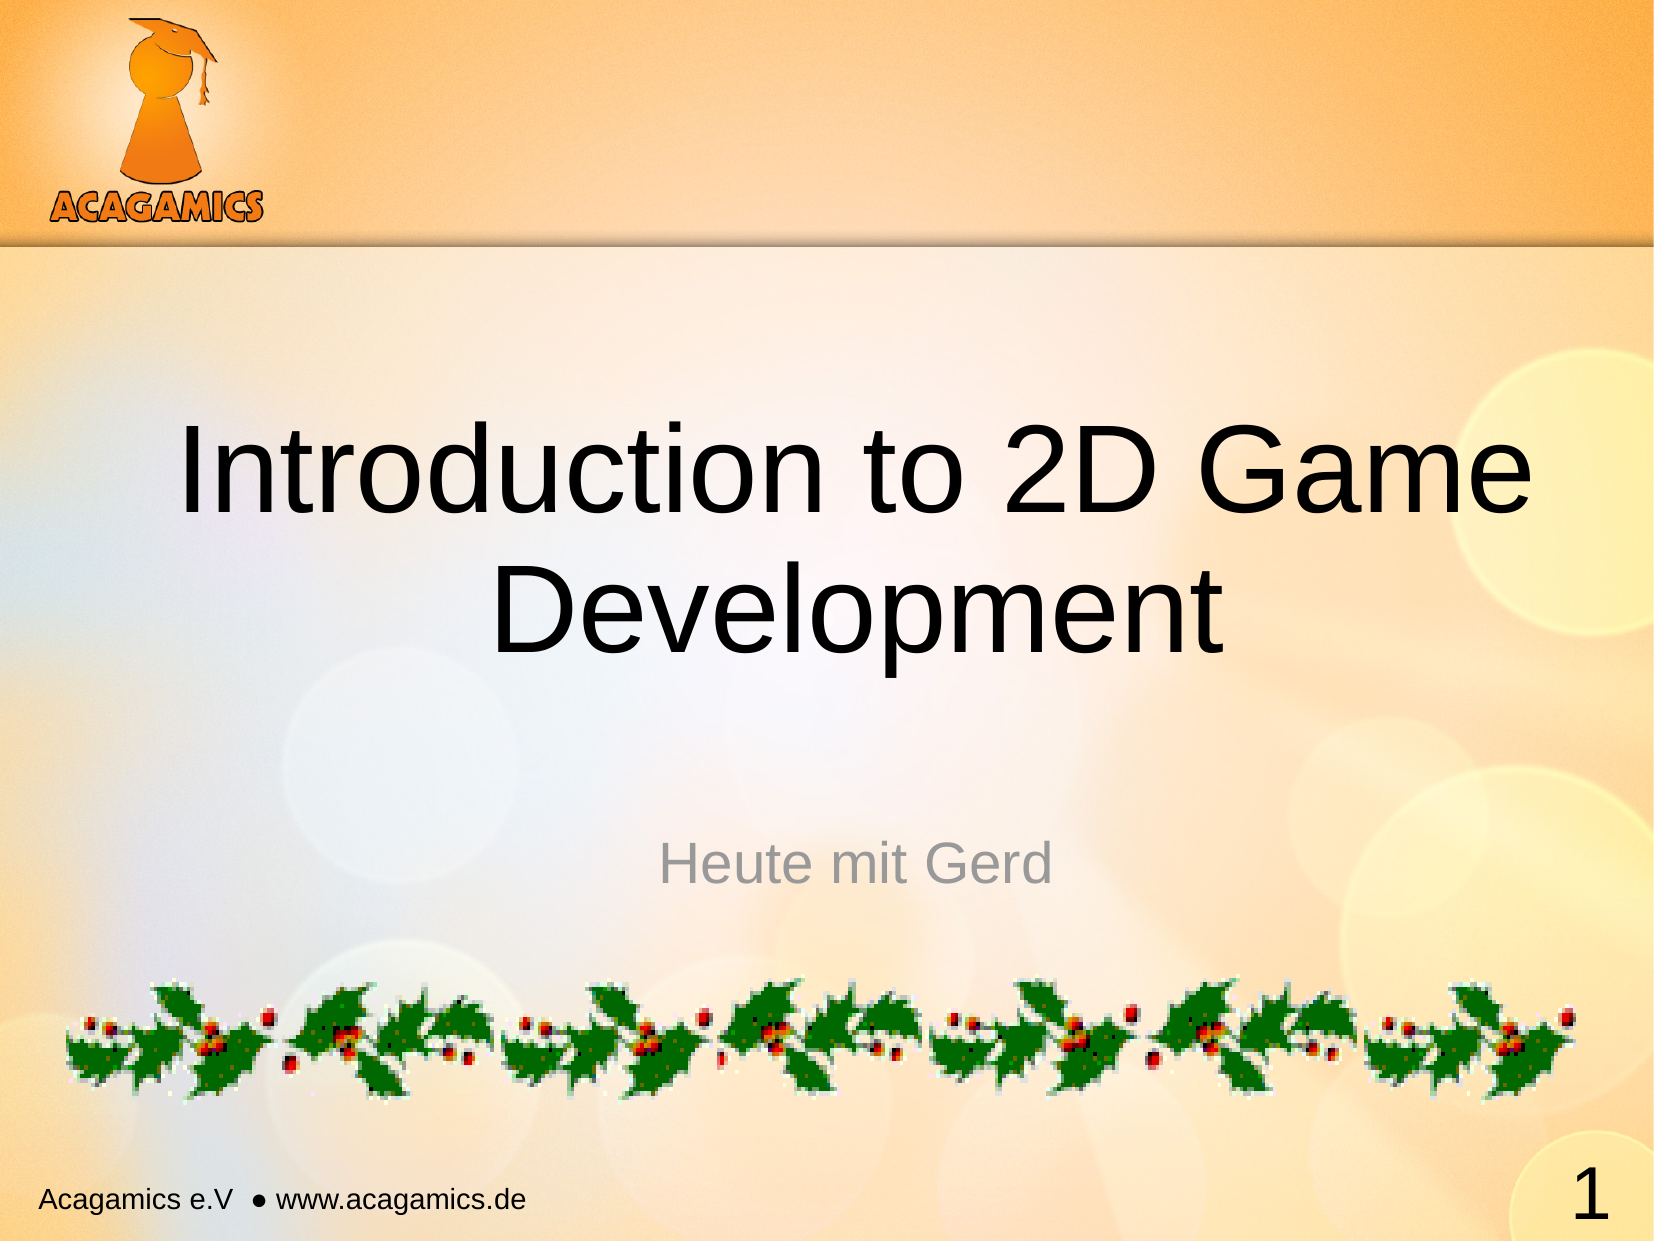

#
Introduction to 2D Game Development
Heute mit Gerd
1